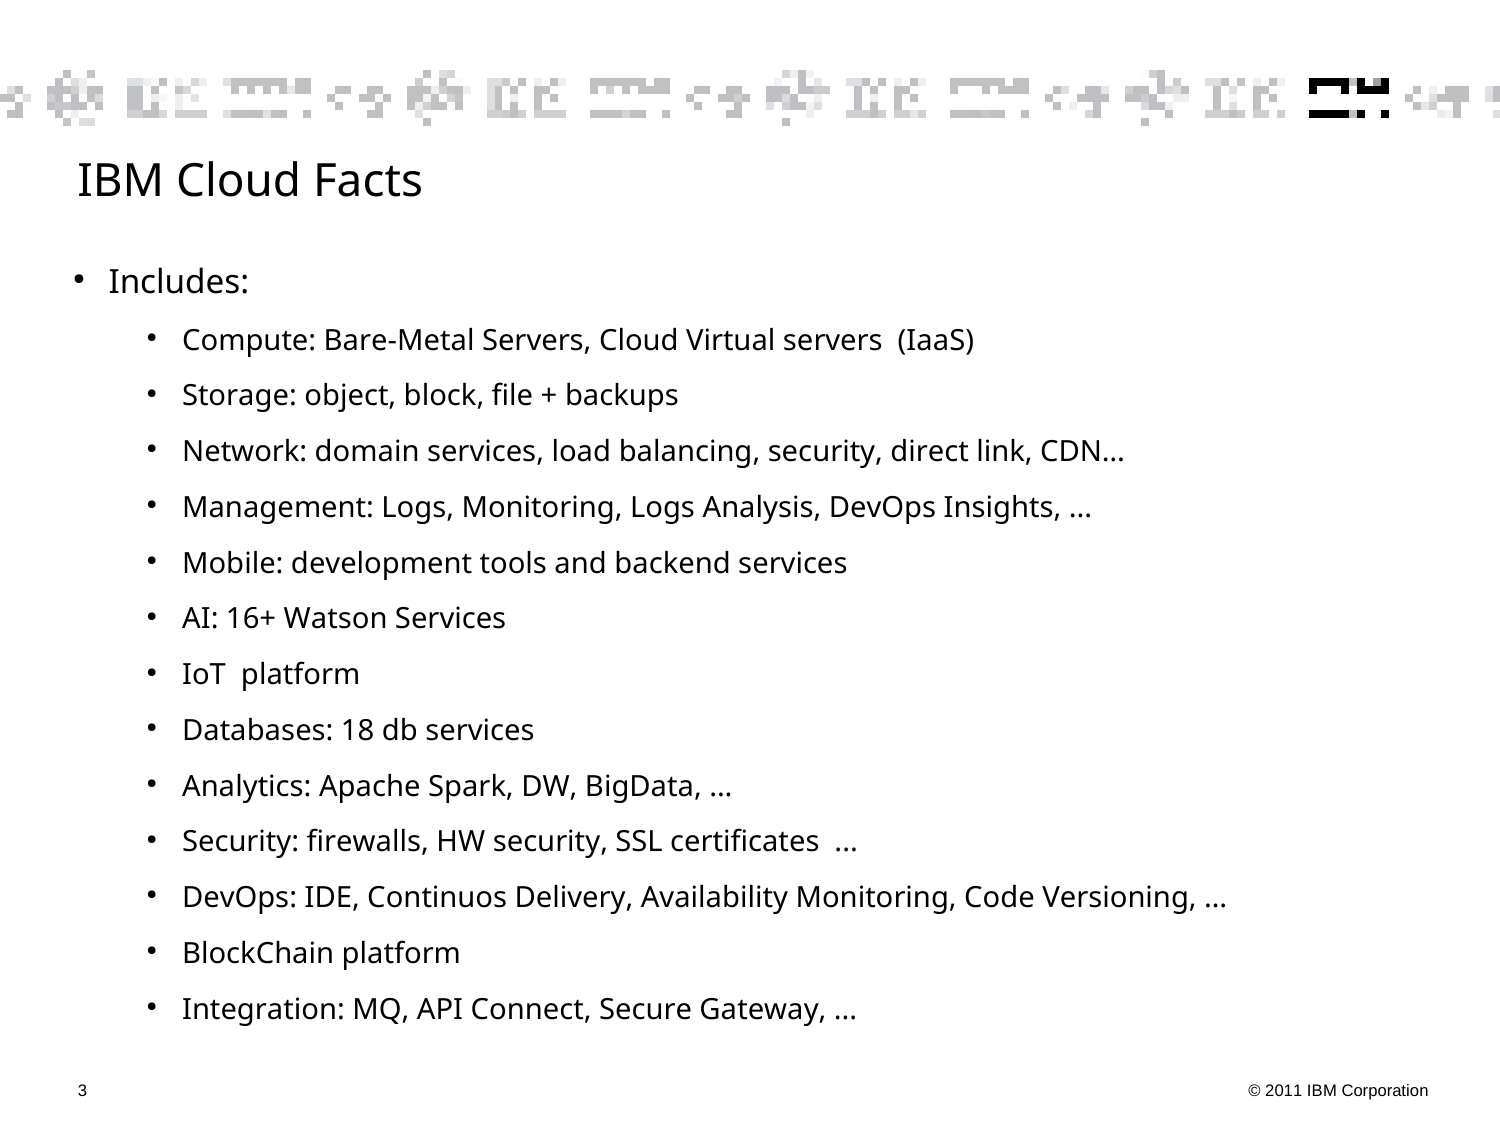

# IBM Cloud Facts
Includes:
Compute: Bare-Metal Servers, Cloud Virtual servers (IaaS)
Storage: object, block, file + backups
Network: domain services, load balancing, security, direct link, CDN…
Management: Logs, Monitoring, Logs Analysis, DevOps Insights, ...
Mobile: development tools and backend services
AI: 16+ Watson Services
IoT platform
Databases: 18 db services
Analytics: Apache Spark, DW, BigData, ...
Security: firewalls, HW security, SSL certificates ...
DevOps: IDE, Continuos Delivery, Availability Monitoring, Code Versioning, …
BlockChain platform
Integration: MQ, API Connect, Secure Gateway, ...
3